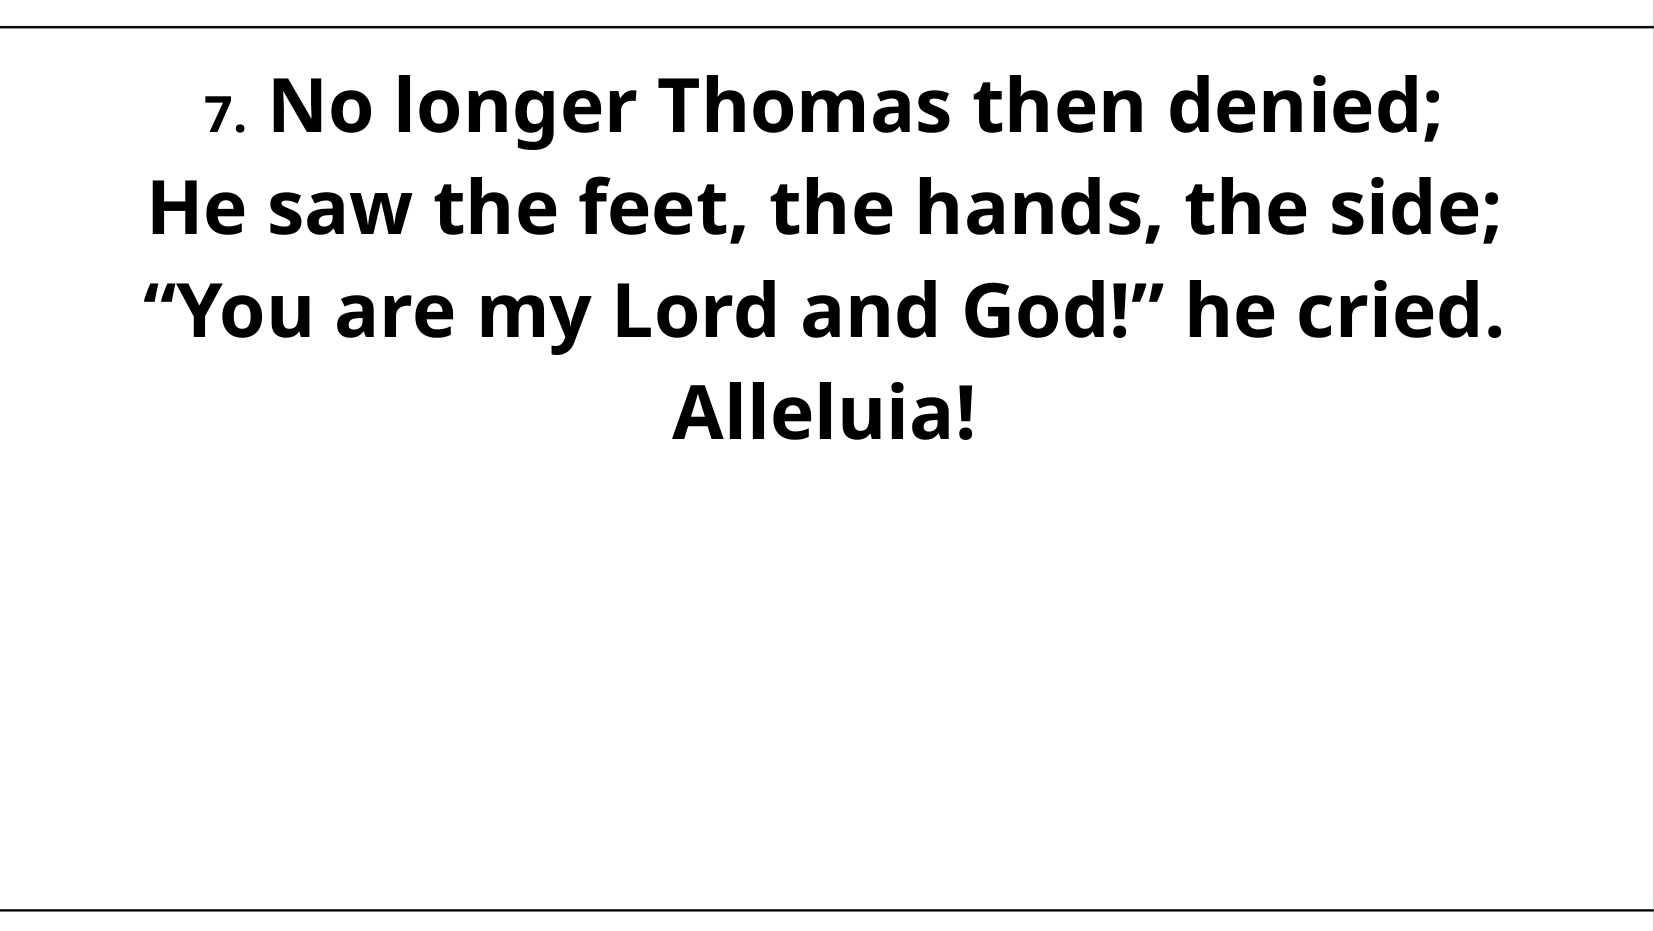

7. No longer Thomas then denied;
He saw the feet, the hands, the side;
“You are my Lord and God!” he cried.
Alleluia!